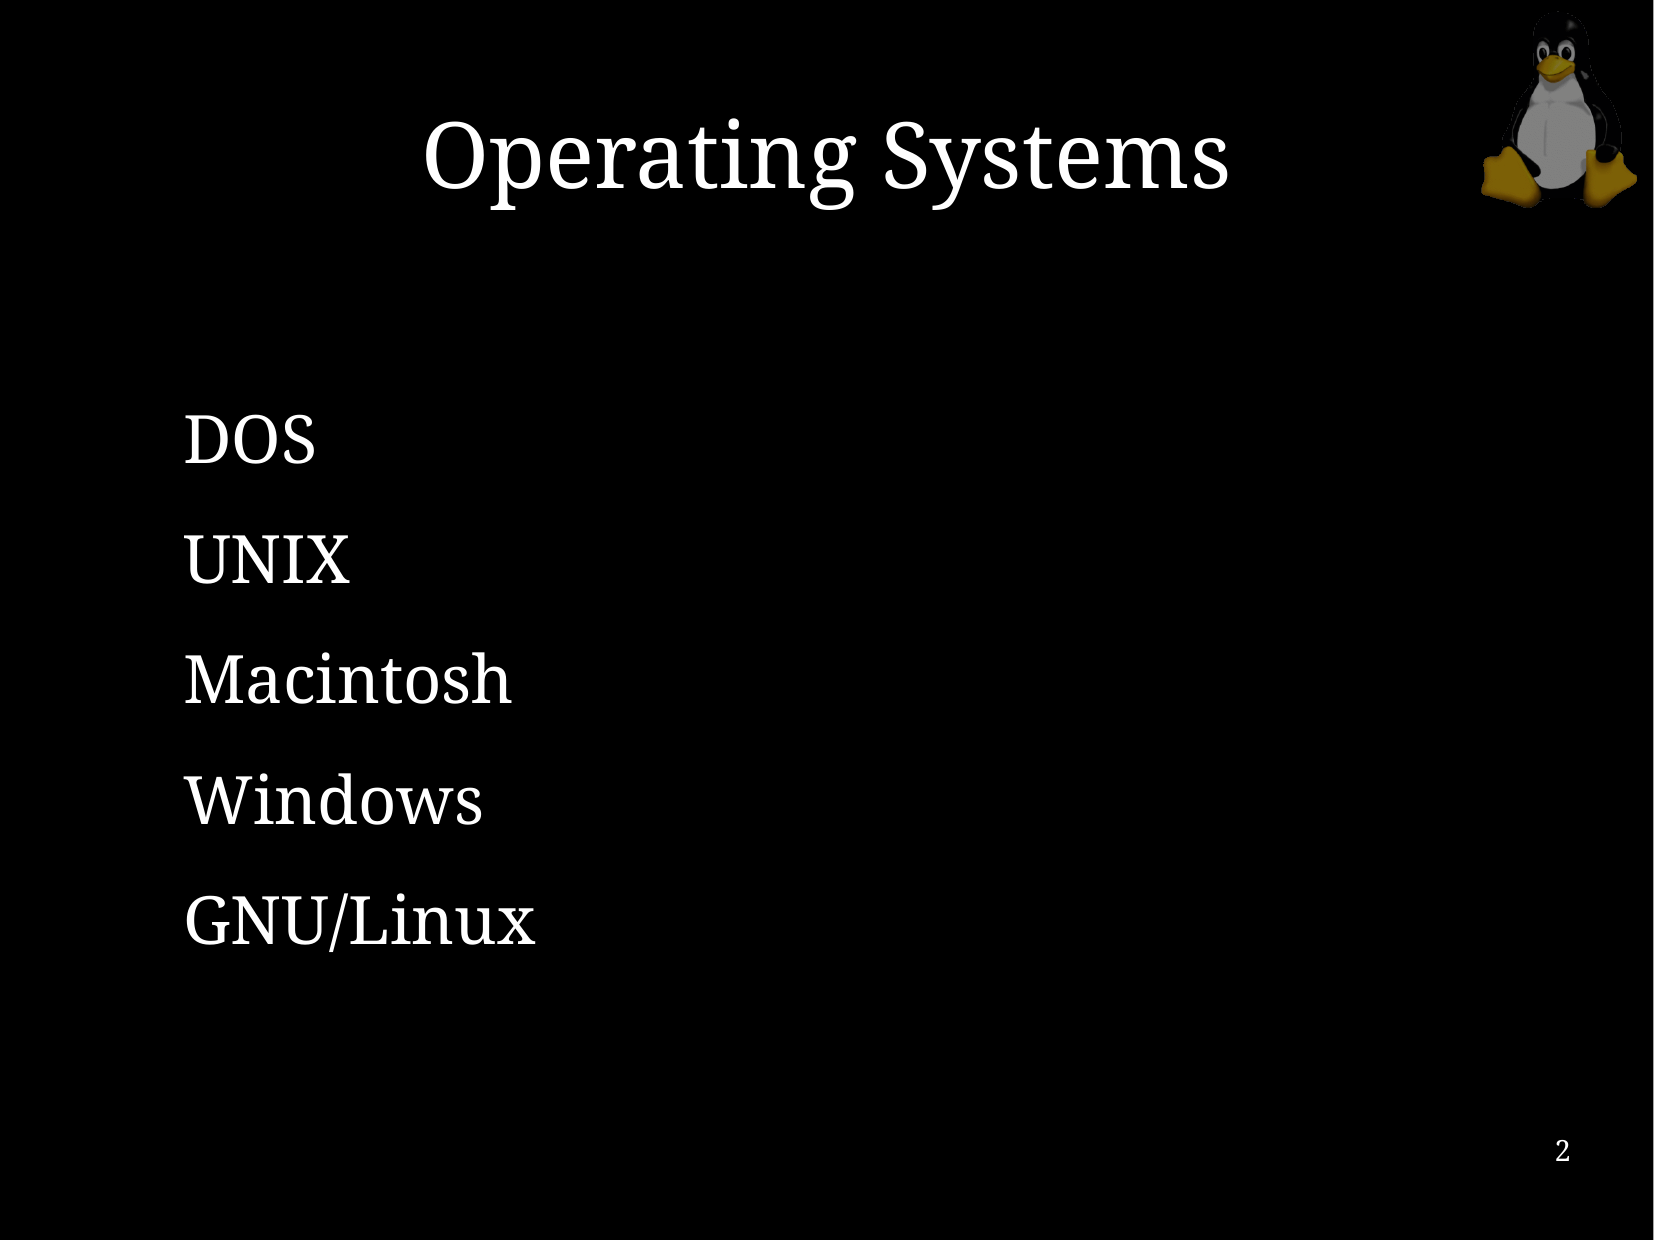

# Operating Systems
DOS
UNIX
Macintosh
Windows
GNU/Linux
2